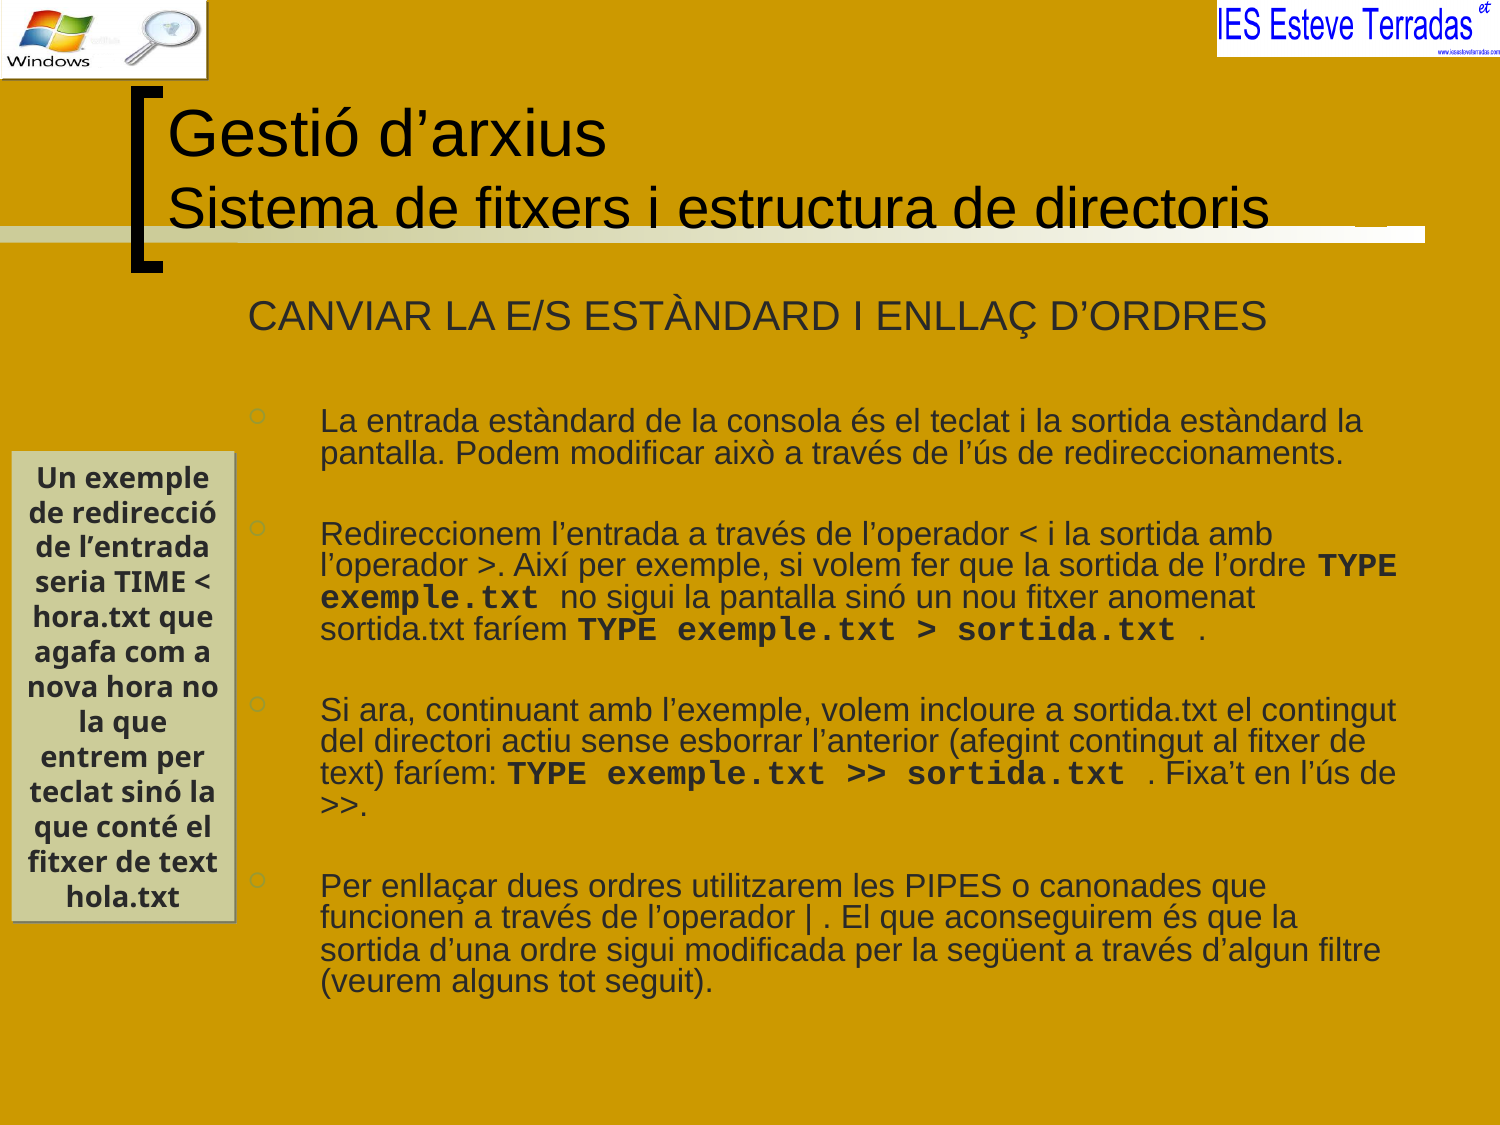

# Gestió d’arxius Sistema de fitxers i estructura de directoris
CANVIAR LA E/S ESTÀNDARD I ENLLAÇ D’ORDRES
La entrada estàndard de la consola és el teclat i la sortida estàndard la pantalla. Podem modificar això a través de l’ús de redireccionaments.
Redireccionem l’entrada a través de l’operador < i la sortida amb l’operador >. Així per exemple, si volem fer que la sortida de l’ordre TYPE exemple.txt no sigui la pantalla sinó un nou fitxer anomenat sortida.txt faríem TYPE exemple.txt > sortida.txt .
Si ara, continuant amb l’exemple, volem incloure a sortida.txt el contingut del directori actiu sense esborrar l’anterior (afegint contingut al fitxer de text) faríem: TYPE exemple.txt >> sortida.txt . Fixa’t en l’ús de >>.
Per enllaçar dues ordres utilitzarem les PIPES o canonades que funcionen a través de l’operador | . El que aconseguirem és que la sortida d’una ordre sigui modificada per la següent a través d’algun filtre (veurem alguns tot seguit).
Un exemple de redirecció de l’entrada seria TIME < hora.txt que agafa com a nova hora no la que entrem per teclat sinó la que conté el fitxer de text hola.txt